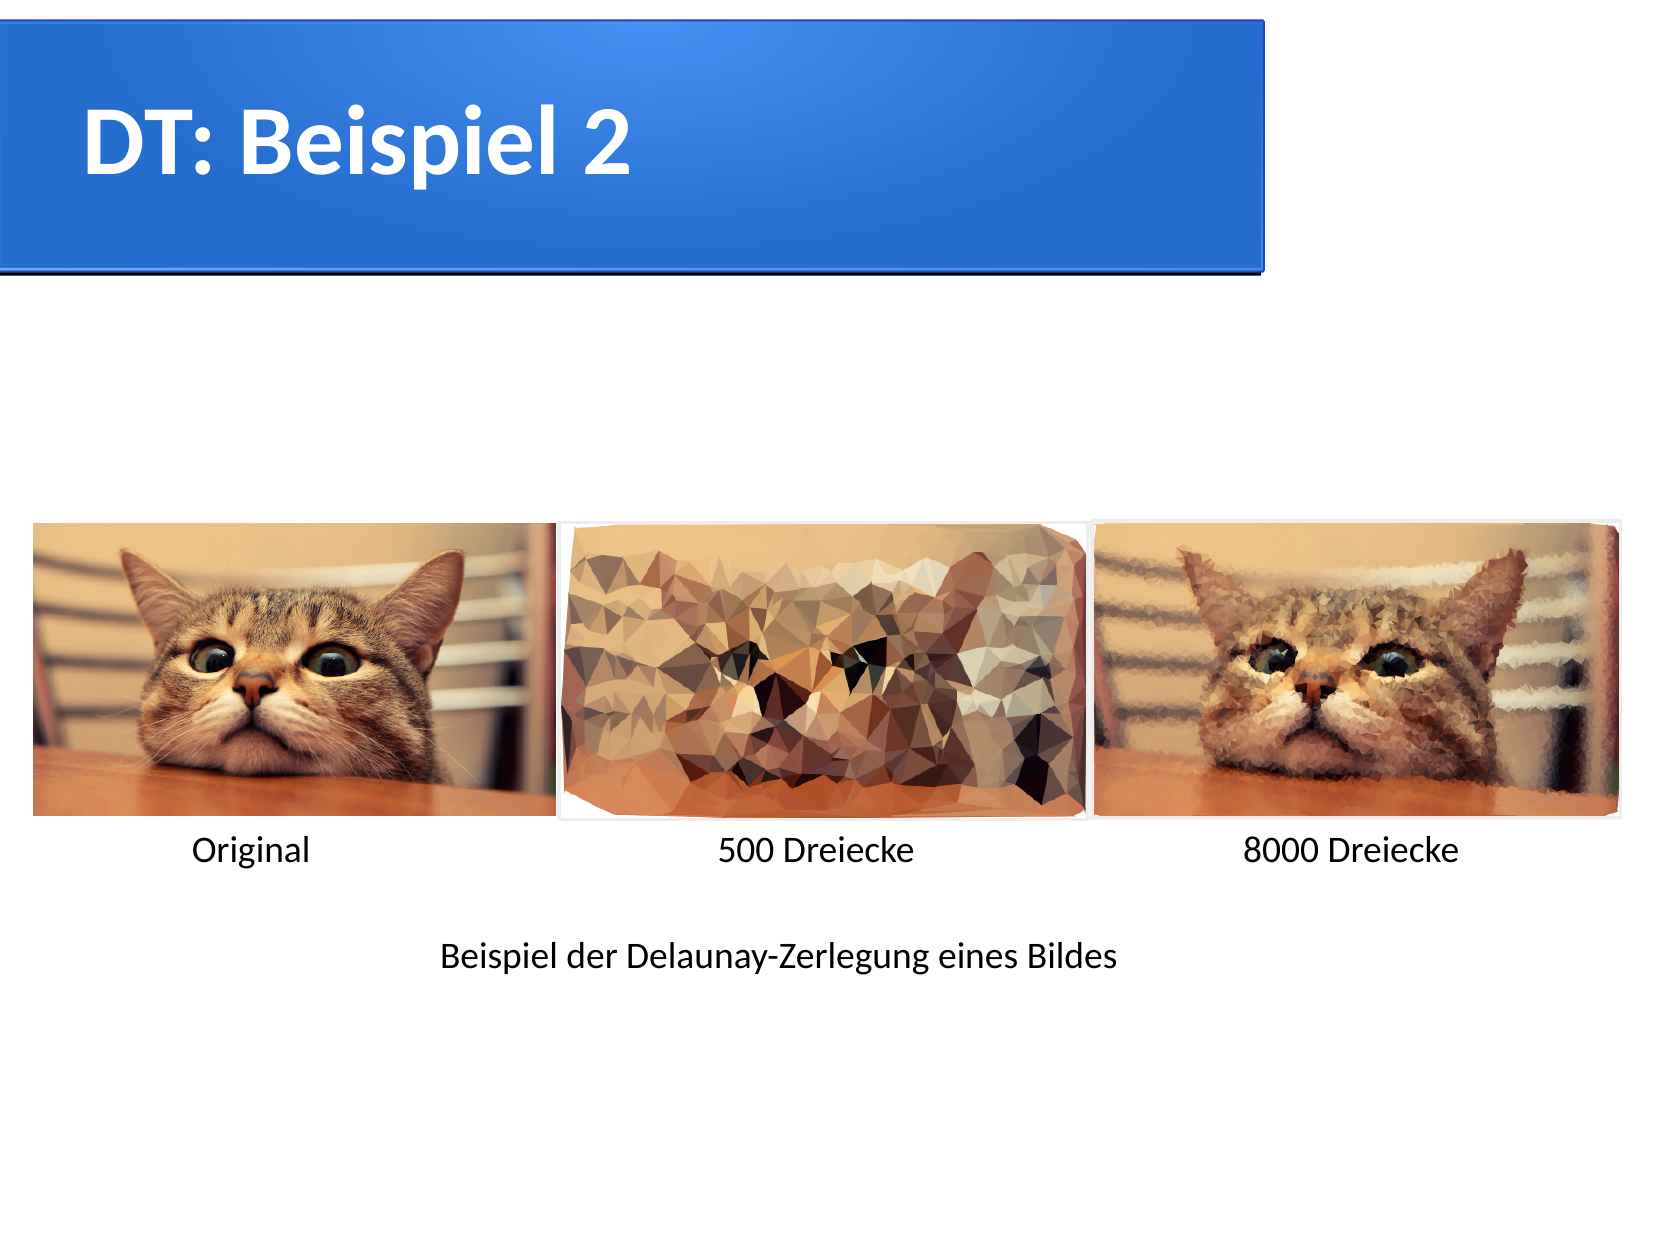

# DT: Beispiel 2
Original
500 Dreiecke
8000 Dreiecke
Beispiel der Delaunay-Zerlegung eines Bildes